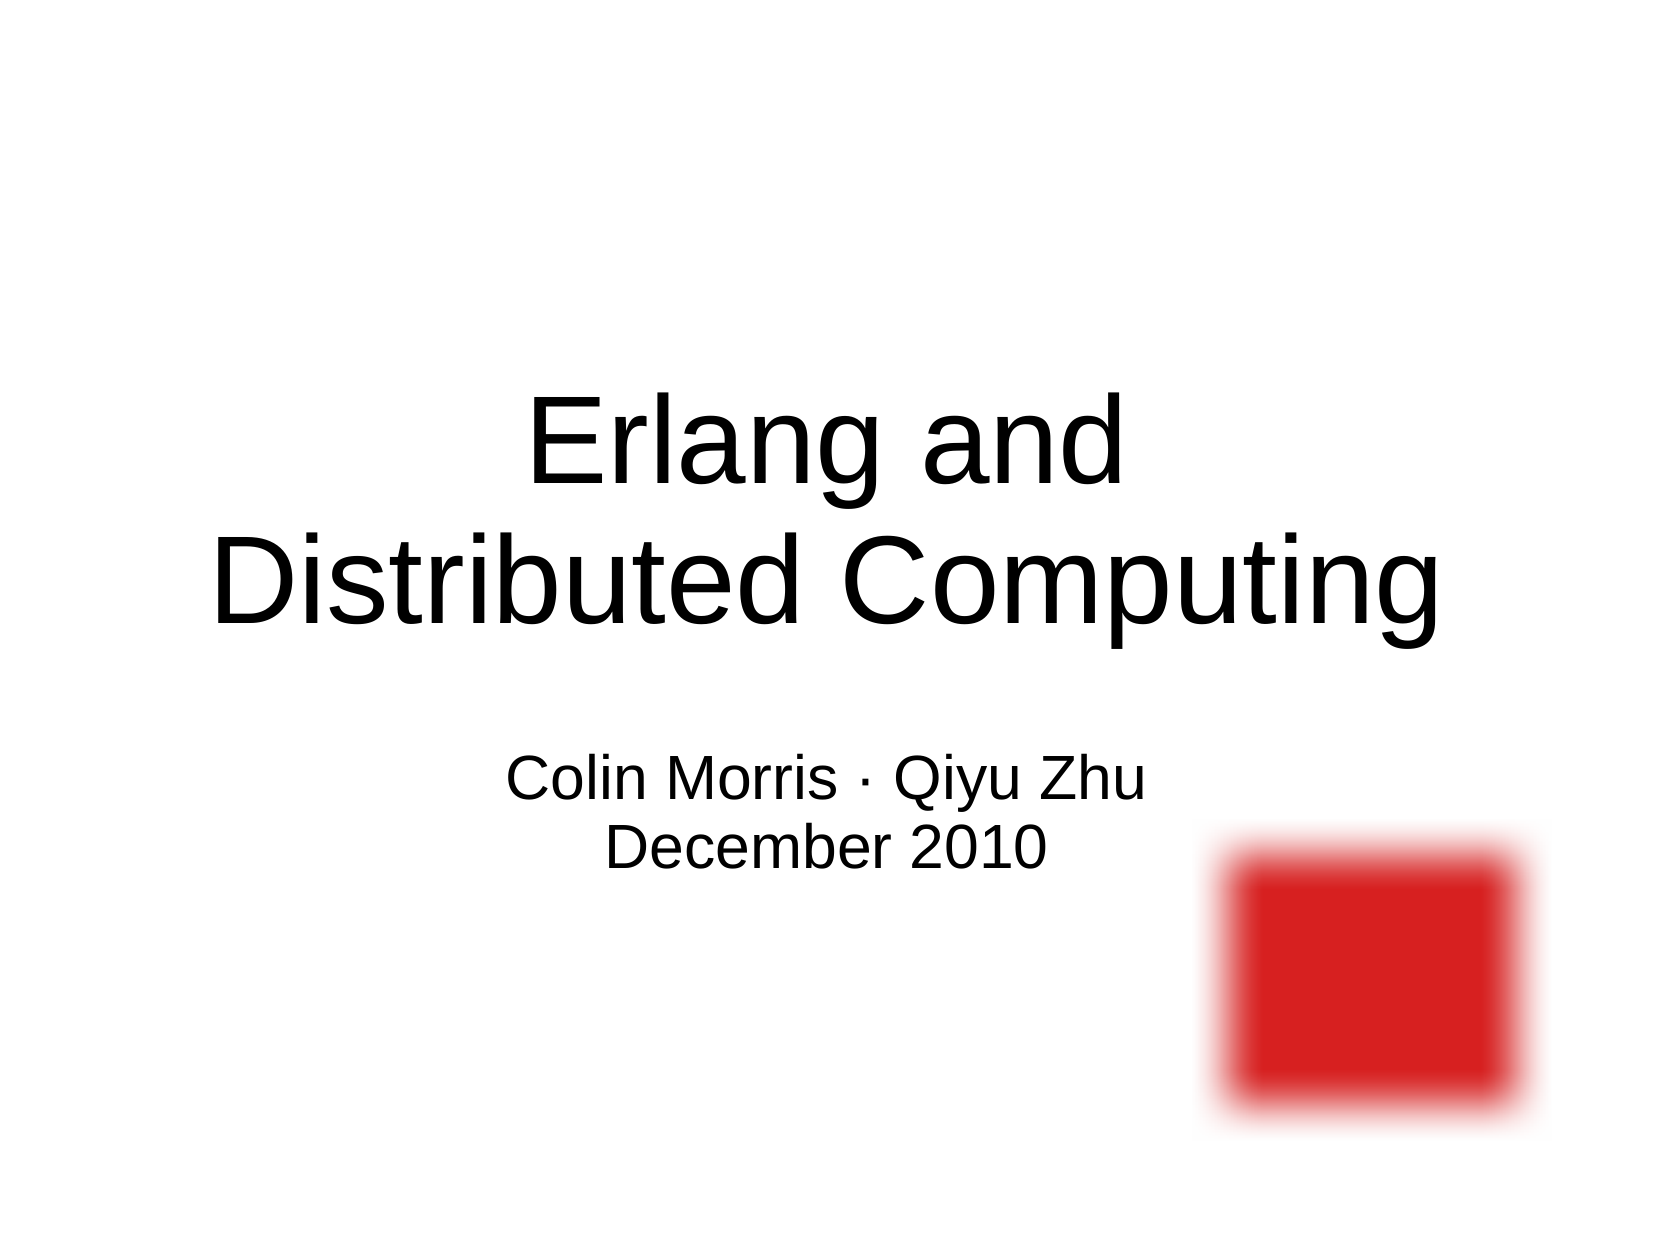

# Erlang and Distributed Computing
Colin Morris · Qiyu Zhu
December 2010